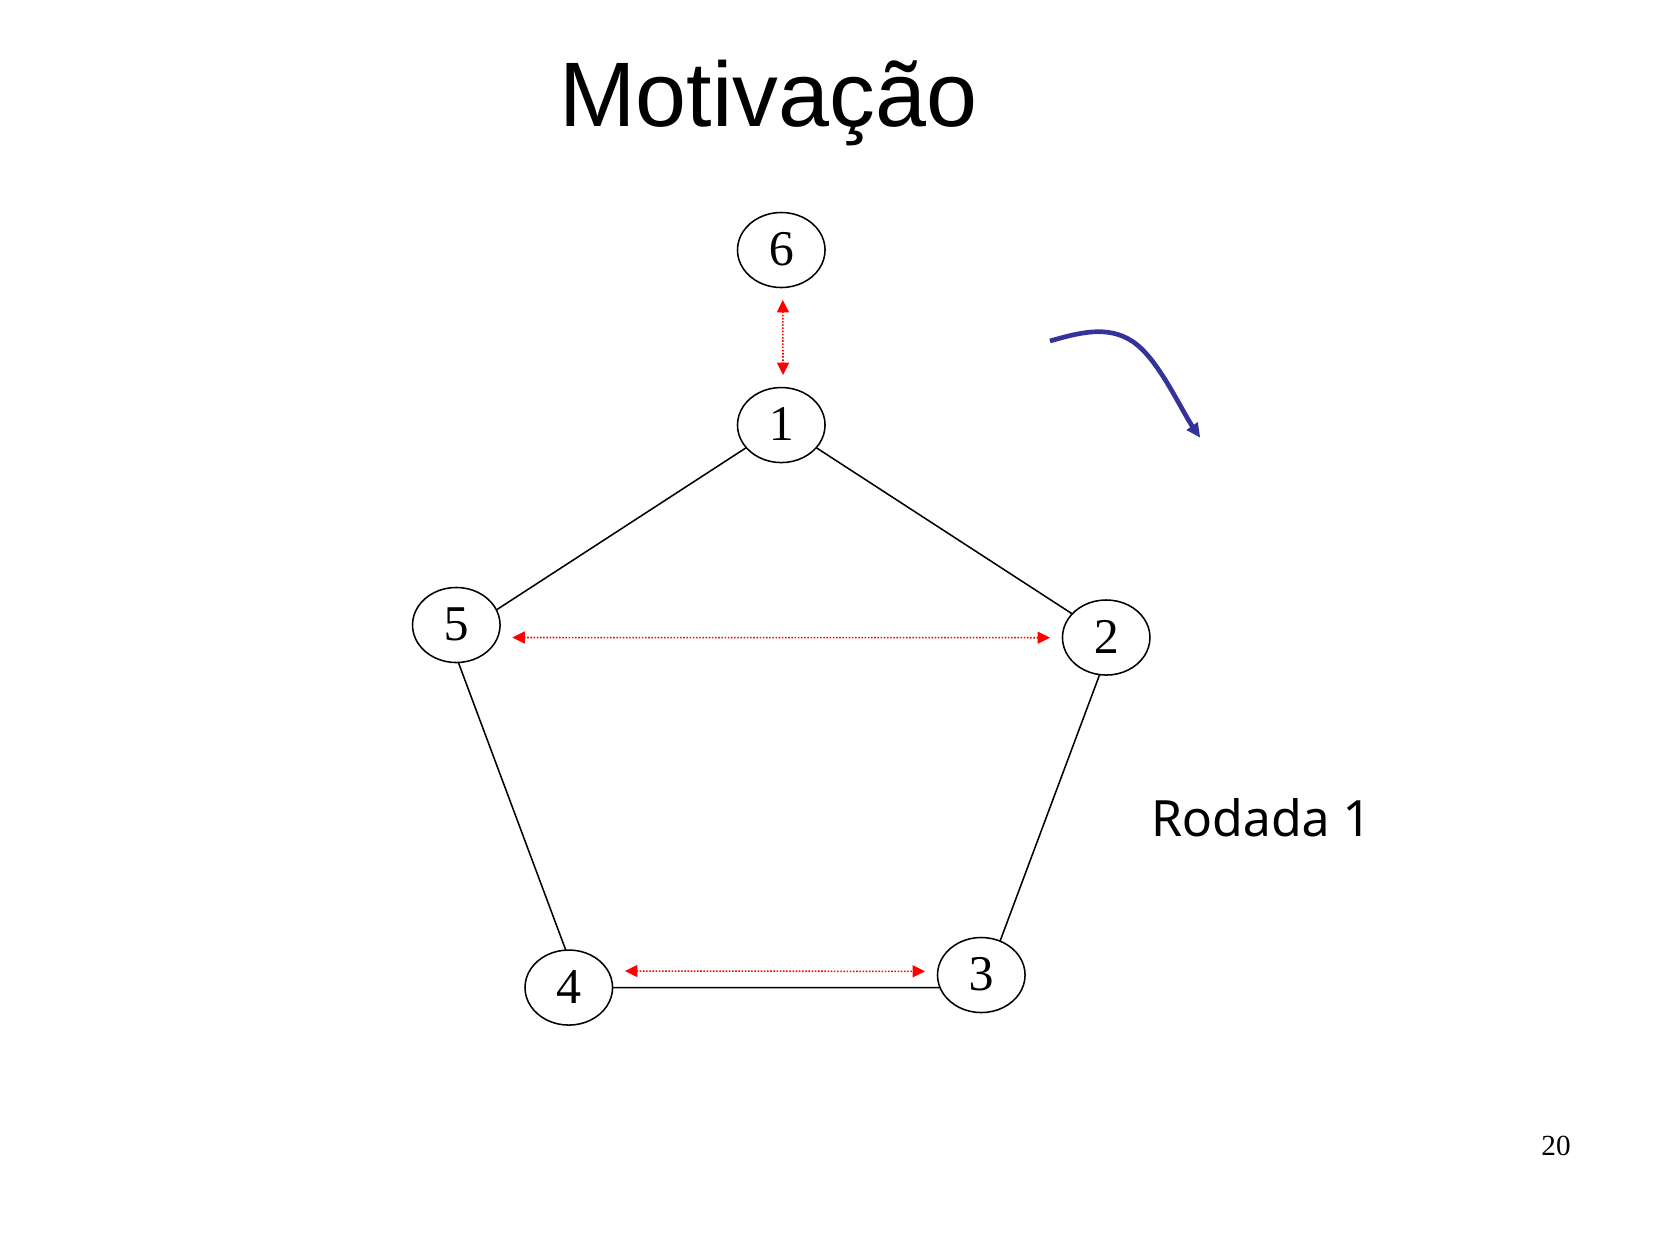

# Motivação
6
1
5
2
Rodada 1
3
4
20